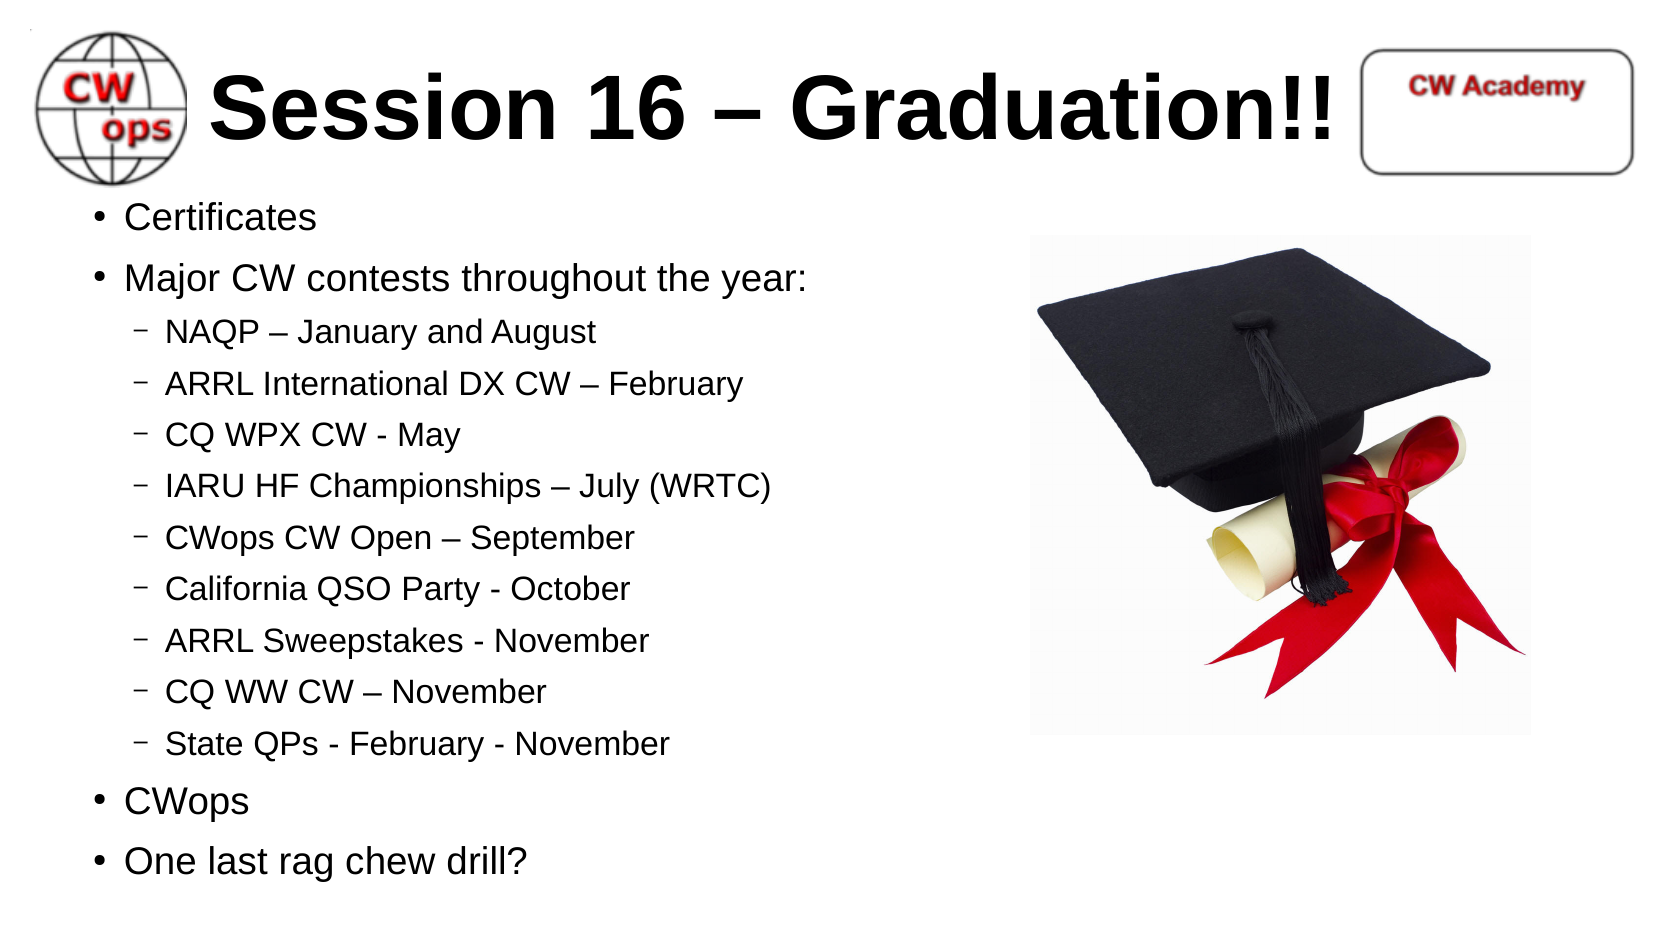

Session 16 – Graduation!!
# Certificates
Major CW contests throughout the year:
NAQP – January and August
ARRL International DX CW – February
CQ WPX CW - May
IARU HF Championships – July (WRTC)
CWops CW Open – September
California QSO Party - October
ARRL Sweepstakes - November
CQ WW CW – November
State QPs - February - November
CWops
One last rag chew drill?